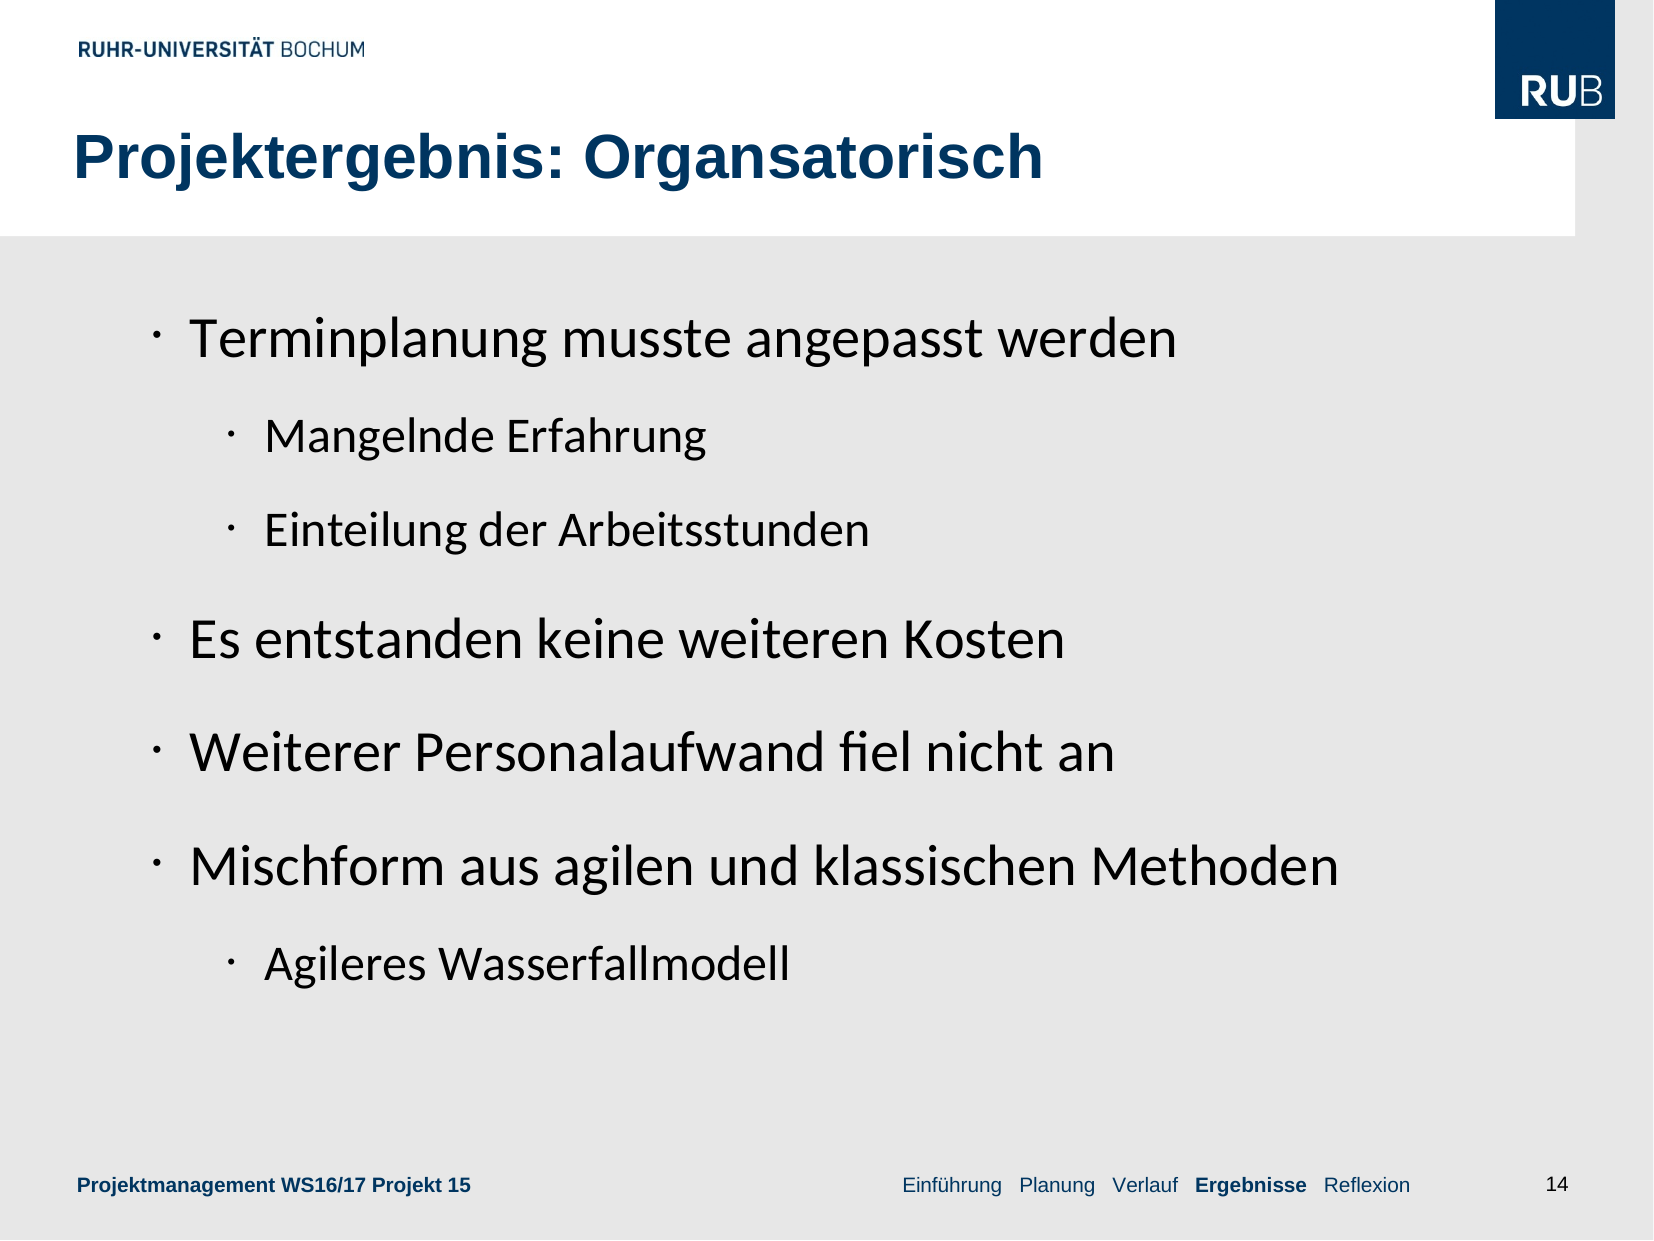

Projektergebnis: Organsatorisch
Terminplanung musste angepasst werden
Mangelnde Erfahrung
Einteilung der Arbeitsstunden
Es entstanden keine weiteren Kosten
Weiterer Personalaufwand fiel nicht an
Mischform aus agilen und klassischen Methoden
Agileres Wasserfallmodell
Projektmanagement WS16/17 Projekt 15 			Einführung Planung Verlauf Ergebnisse Reflexion